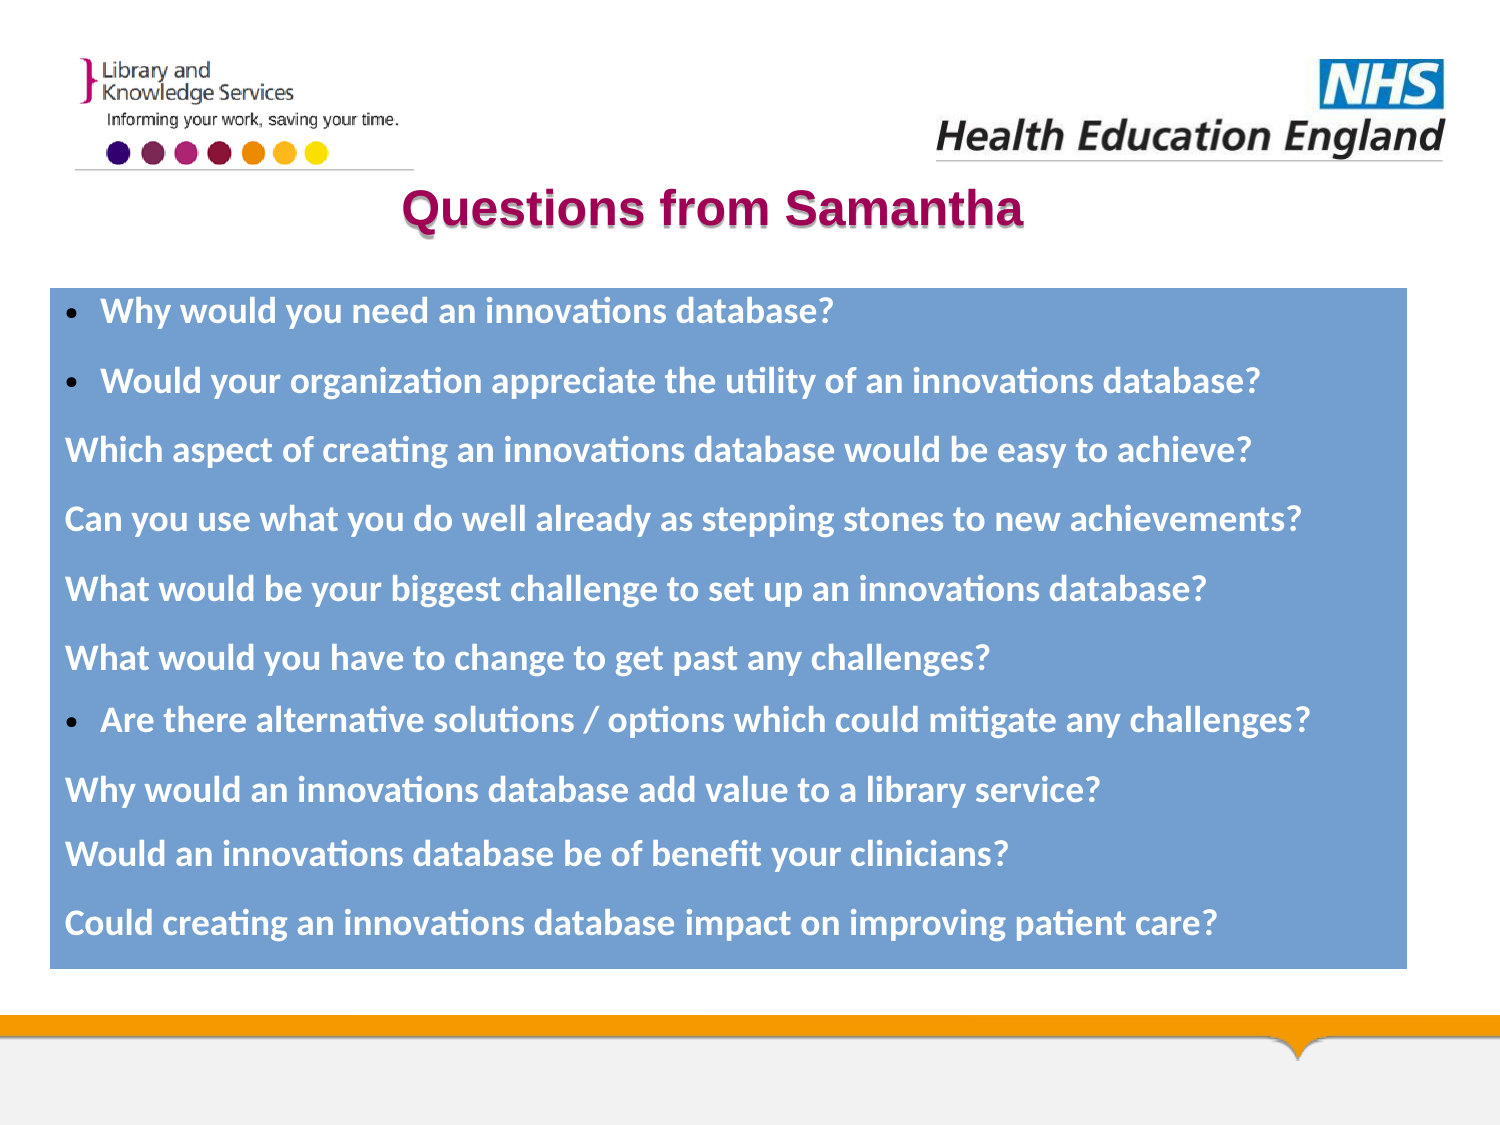

# Questions from Samantha
| Why would you need an innovations database? |
| --- |
| Would your organization appreciate the utility of an innovations database? |
| Which aspect of creating an innovations database would be easy to achieve? |
| Can you use what you do well already as stepping stones to new achievements? |
| What would be your biggest challenge to set up an innovations database? |
| What would you have to change to get past any challenges? |
| Are there alternative solutions / options which could mitigate any challenges? |
| Why would an innovations database add value to a library service? |
| Would an innovations database be of benefit your clinicians? |
| Could creating an innovations database impact on improving patient care? |